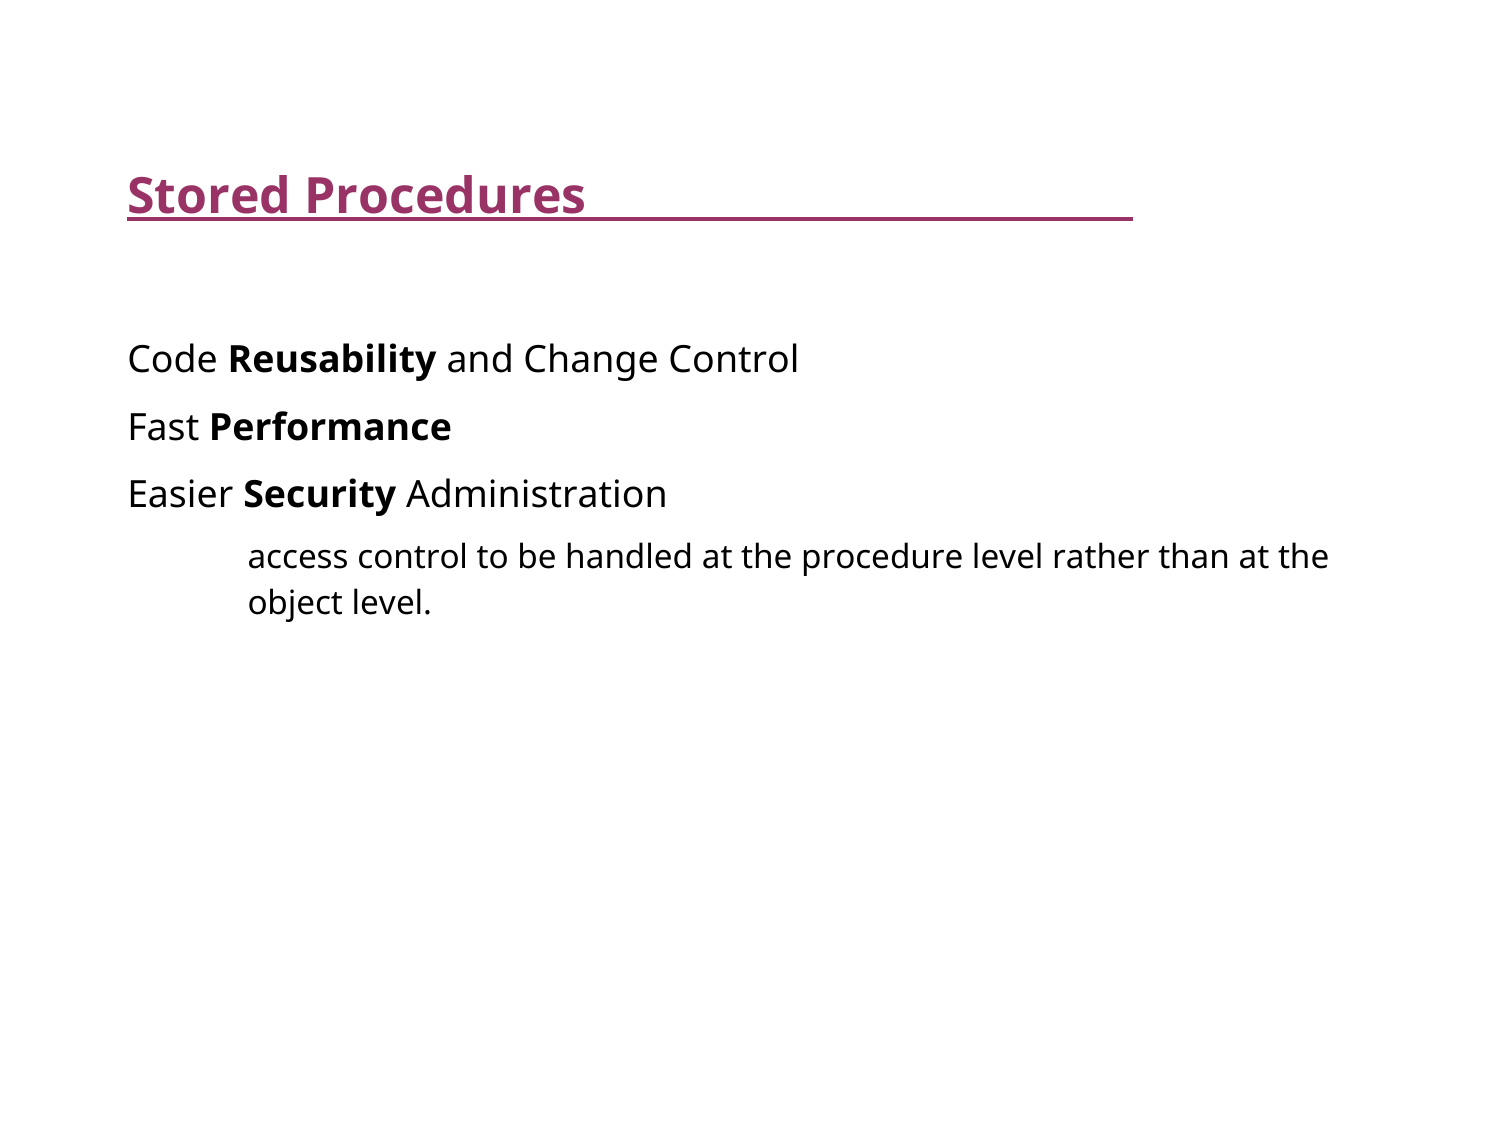

# Stored Procedures
Code Reusability and Change Control
Fast Performance
Easier Security Administration
	access control to be handled at the procedure level rather than at the object level.